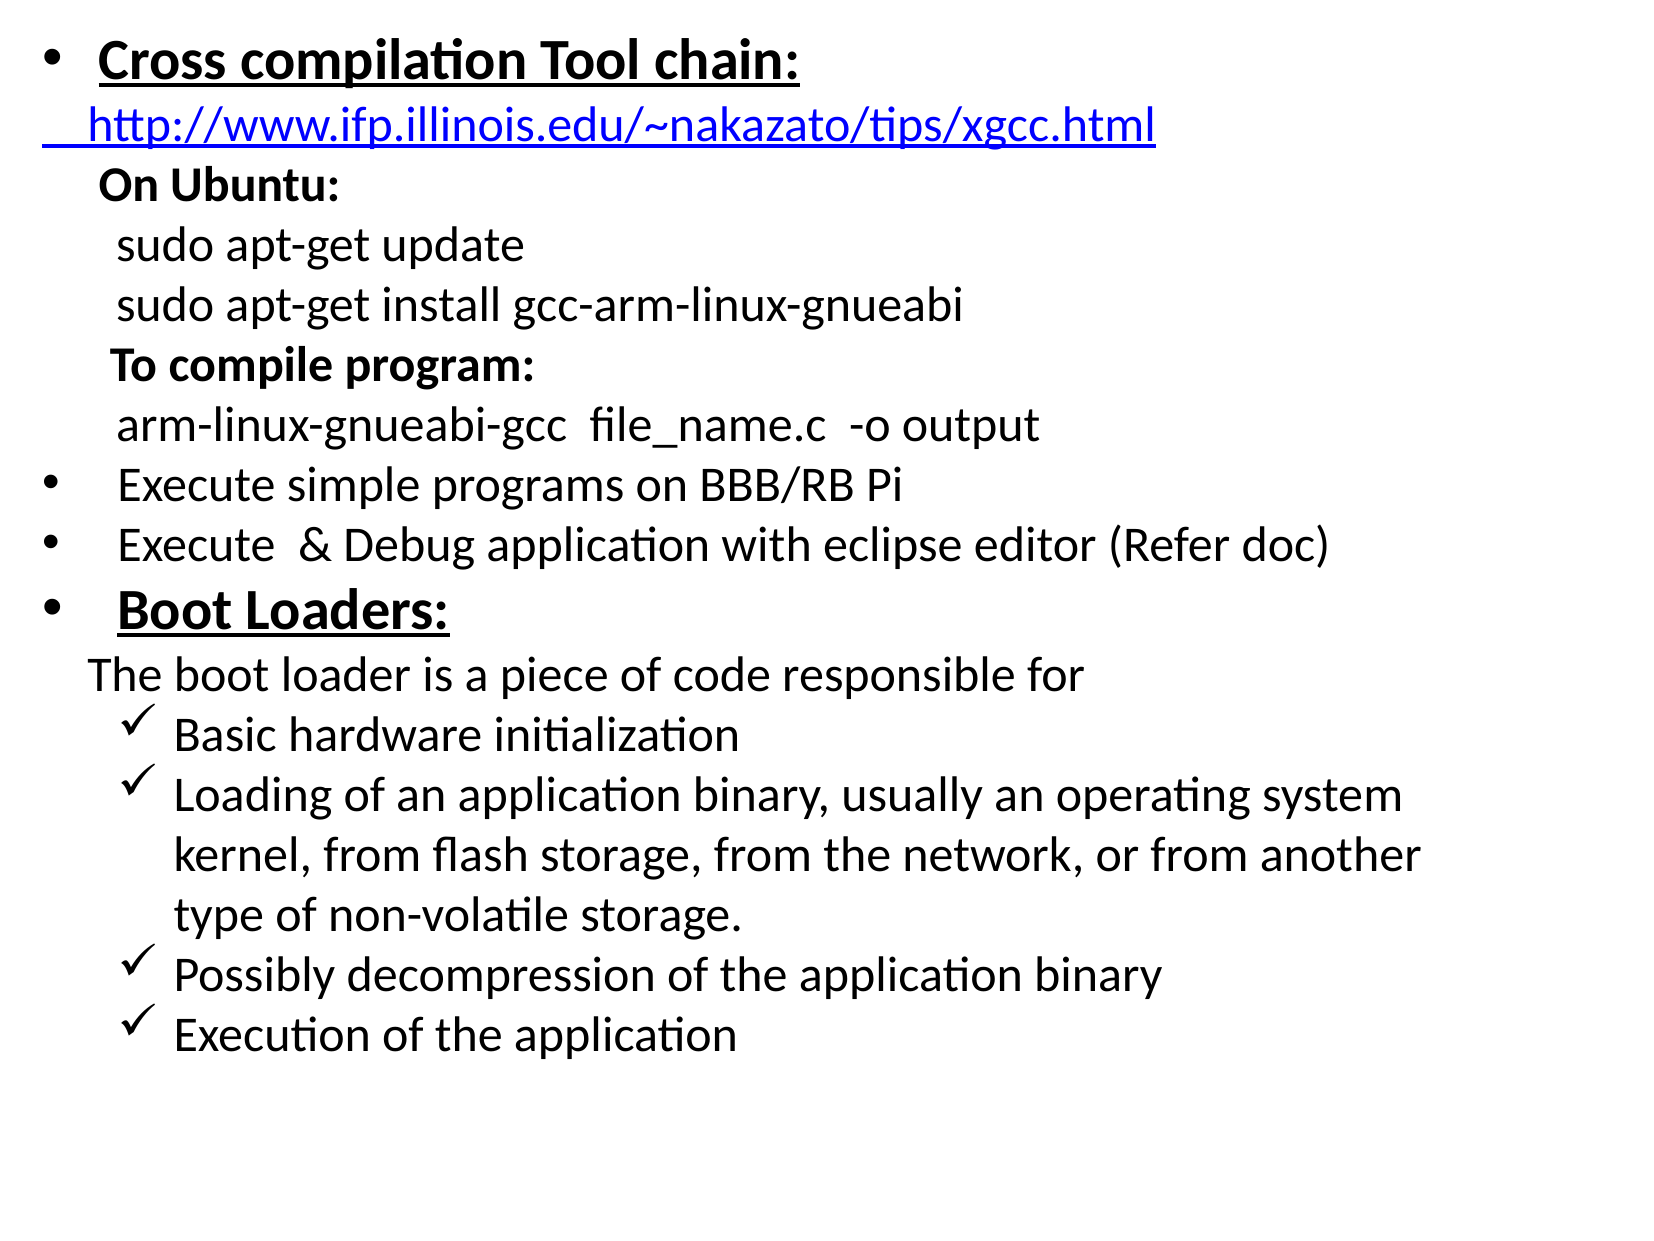

Cross compilation Tool chain:
 http://www.ifp.illinois.edu/~nakazato/tips/xgcc.html
 On Ubuntu:
	sudo apt-get update
	sudo apt-get install gcc-arm-linux-gnueabi
 To compile program:
	arm-linux-gnueabi-gcc file_name.c -o output
Execute simple programs on BBB/RB Pi
Execute & Debug application with eclipse editor (Refer doc)
Boot Loaders:
 The boot loader is a piece of code responsible for
Basic hardware initialization
Loading of an application binary, usually an operating system kernel, from flash storage, from the network, or from another type of non-volatile storage.
Possibly decompression of the application binary
Execution of the application